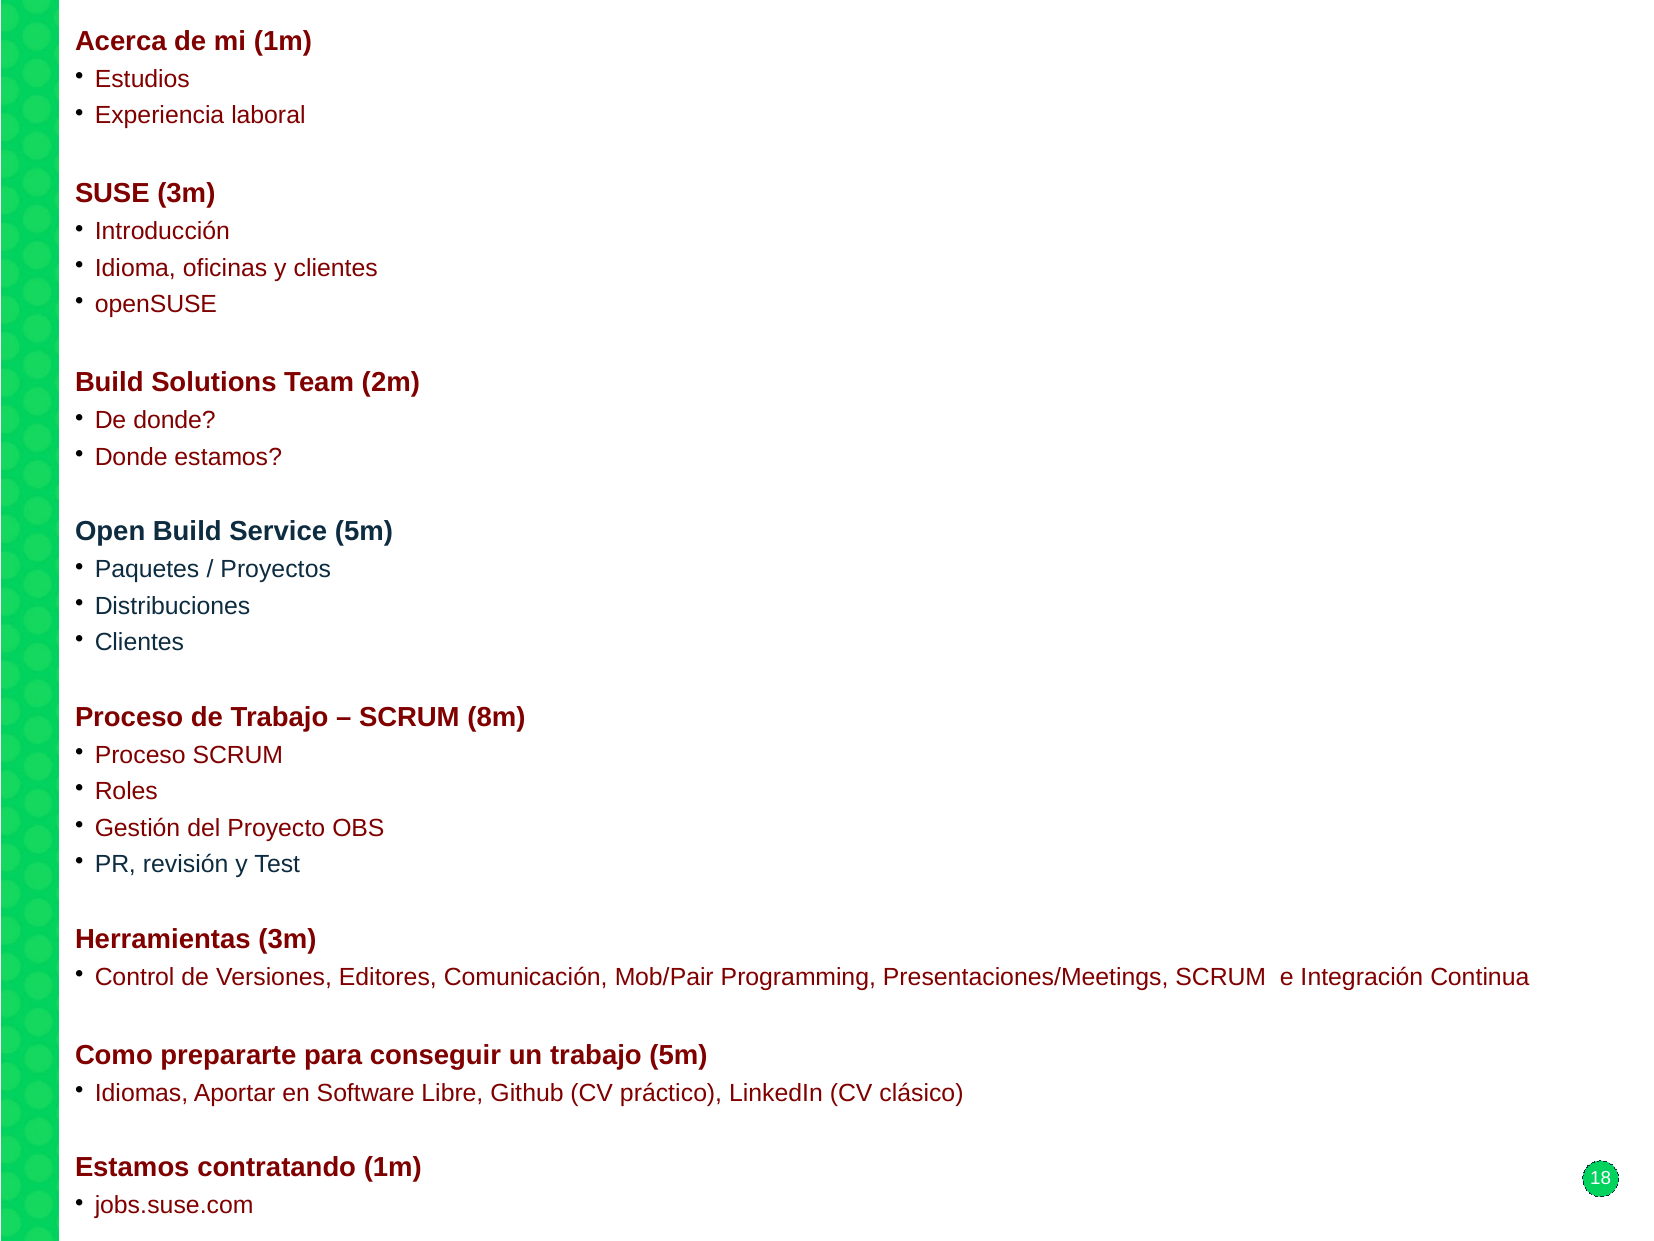

# Acerca de mi (1m)
Estudios
Experiencia laboral
SUSE (3m)
Introducción
Idioma, oficinas y clientes
openSUSE
Build Solutions Team (2m)
De donde?
Donde estamos?
Open Build Service (5m)
Paquetes / Proyectos
Distribuciones
Clientes
Proceso de Trabajo – SCRUM (8m)
Proceso SCRUM
Roles
Gestión del Proyecto OBS
PR, revisión y Test
Herramientas (3m)
Control de Versiones, Editores, Comunicación, Mob/Pair Programming, Presentaciones/Meetings, SCRUM e Integración Continua
Como prepararte para conseguir un trabajo (5m)
Idiomas, Aportar en Software Libre, Github (CV práctico), LinkedIn (CV clásico)
Estamos contratando (1m)
jobs.suse.com
18